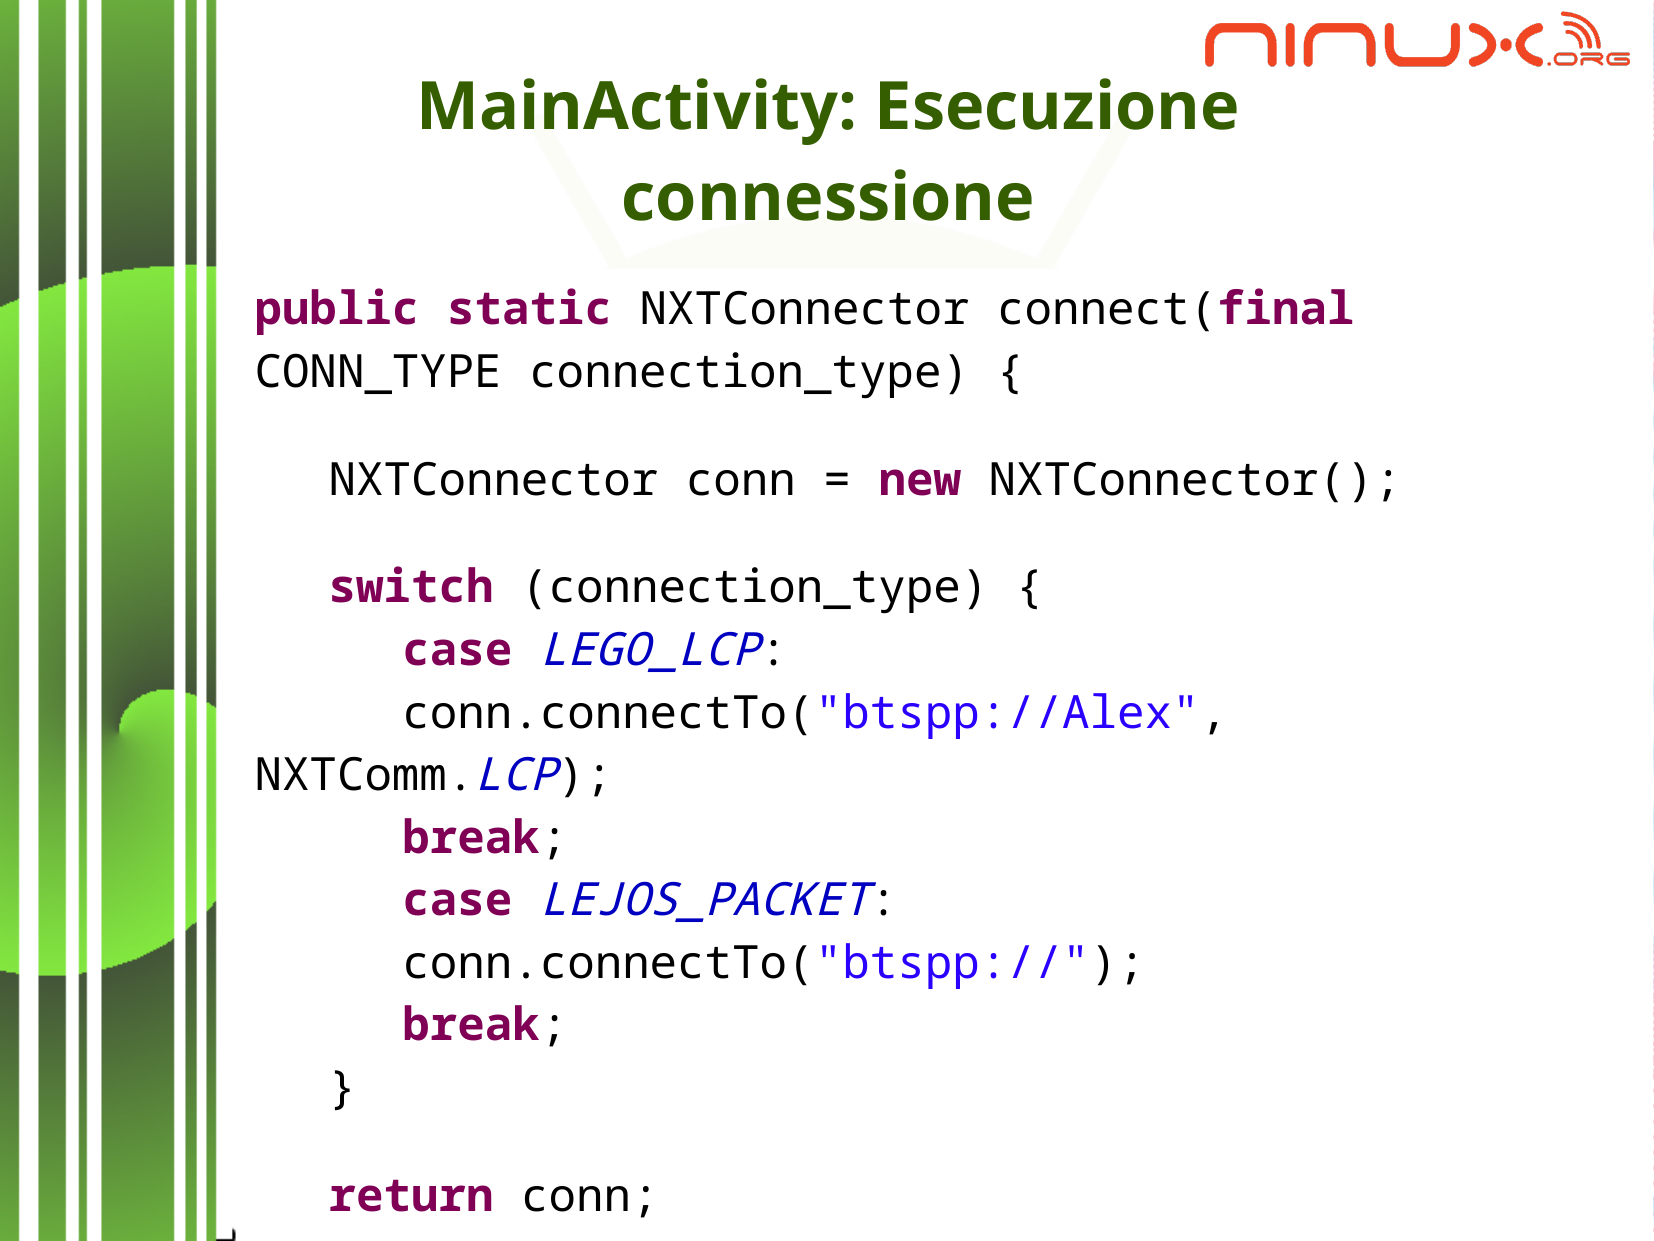

# MainActivity: Esecuzione connessione
public static NXTConnector connect(final CONN_TYPE connection_type) {
	NXTConnector conn = new NXTConnector();
	switch (connection_type) {
		case LEGO_LCP:
		conn.connectTo("btspp://Alex", NXTComm.LCP);
		break;
		case LEJOS_PACKET:
		conn.connectTo("btspp://");
		break;
	}
	return conn;
}